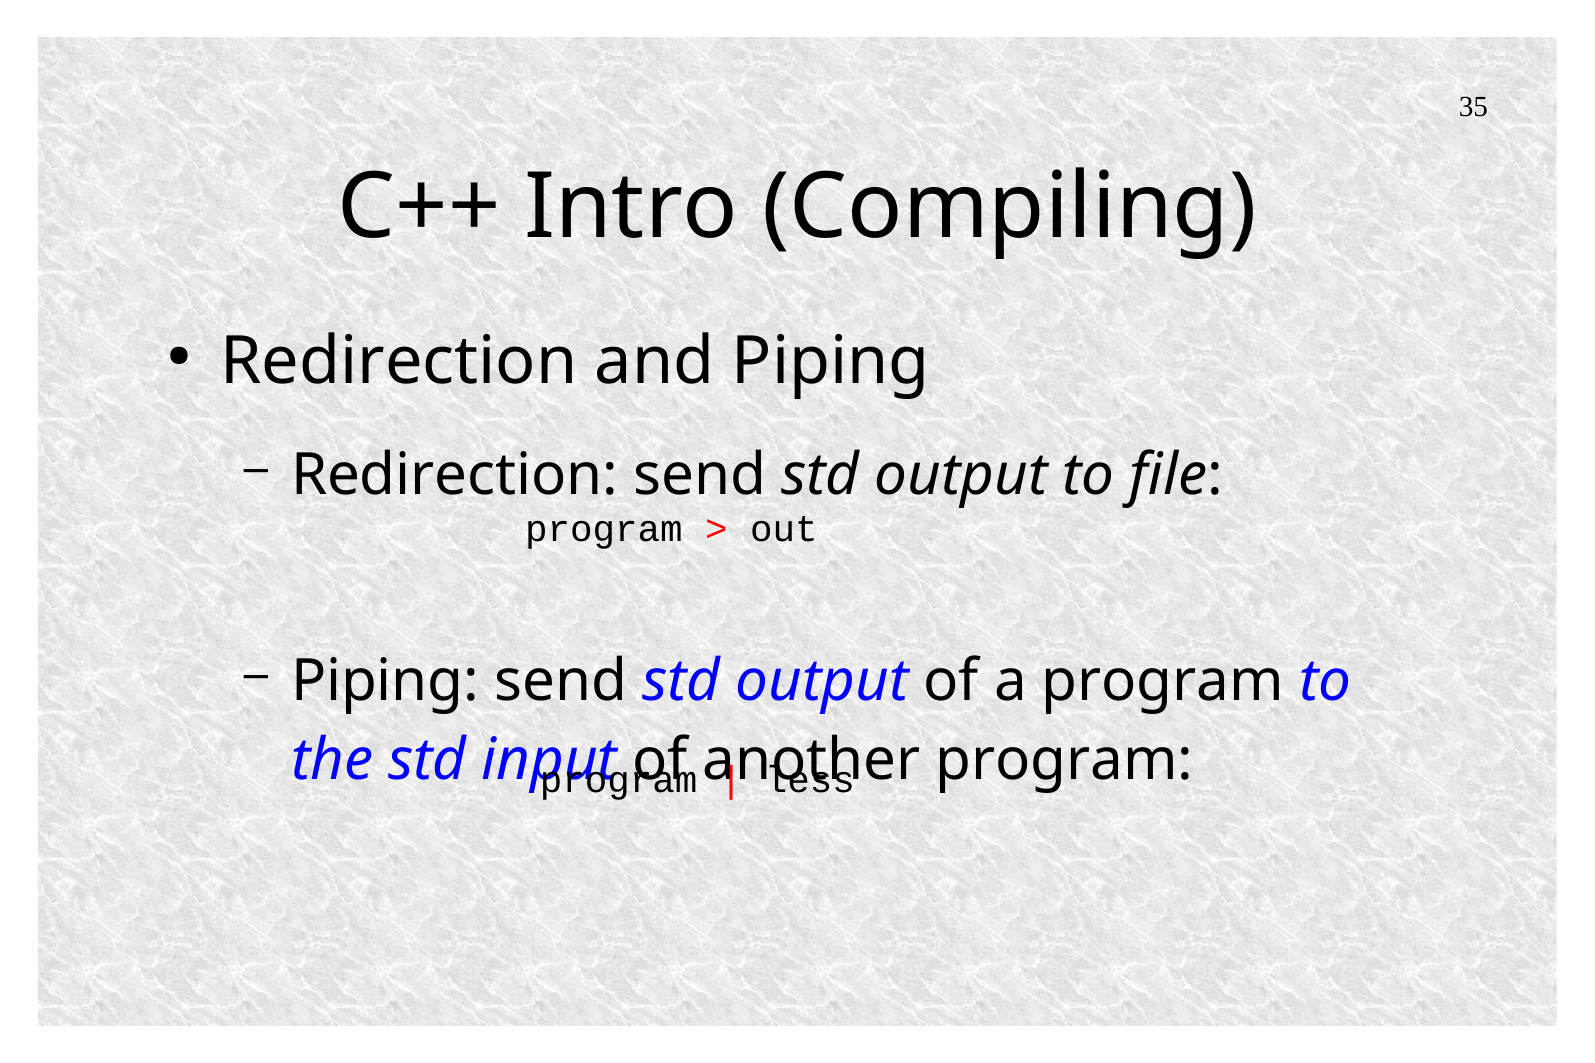

35
# C++ Intro (Compiling)
Redirection and Piping
Redirection: send std output to file:
Piping: send std output of a program to the std input of another program:
program > out
program | less